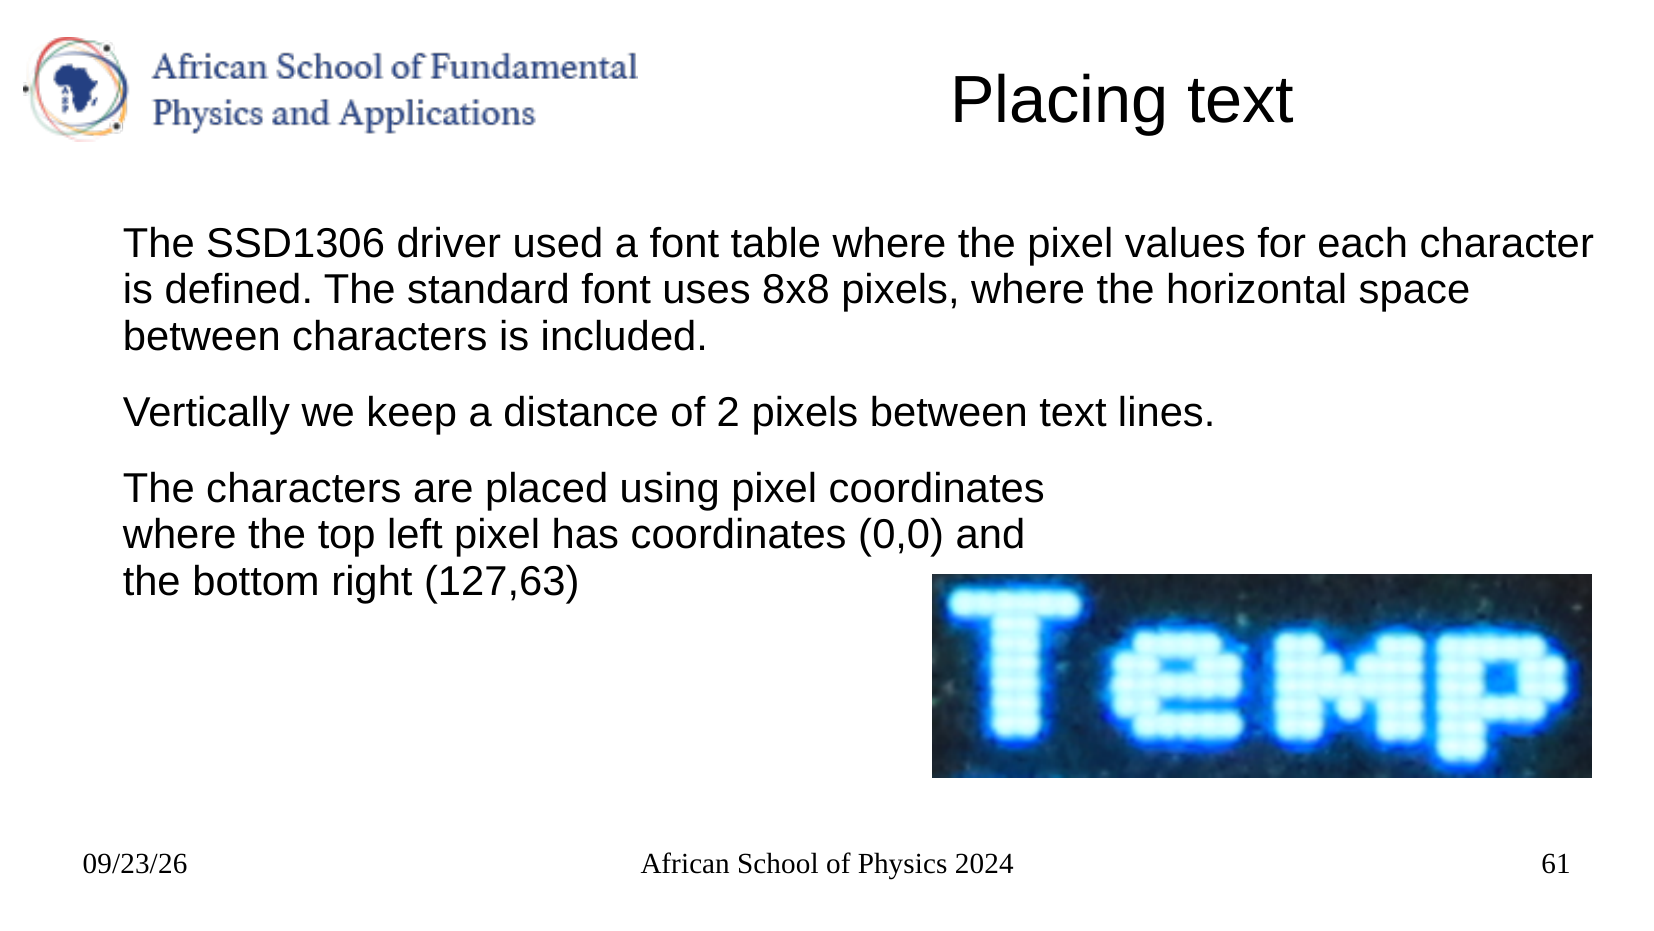

# Placing text
The SSD1306 driver used a font table where the pixel values for each character is defined. The standard font uses 8x8 pixels, where the horizontal space between characters is included.
Vertically we keep a distance of 2 pixels between text lines.
The characters are placed using pixel coordinates
where the top left pixel has coordinates (0,0) and
the bottom right (127,63)
African School of Physics 2024
61